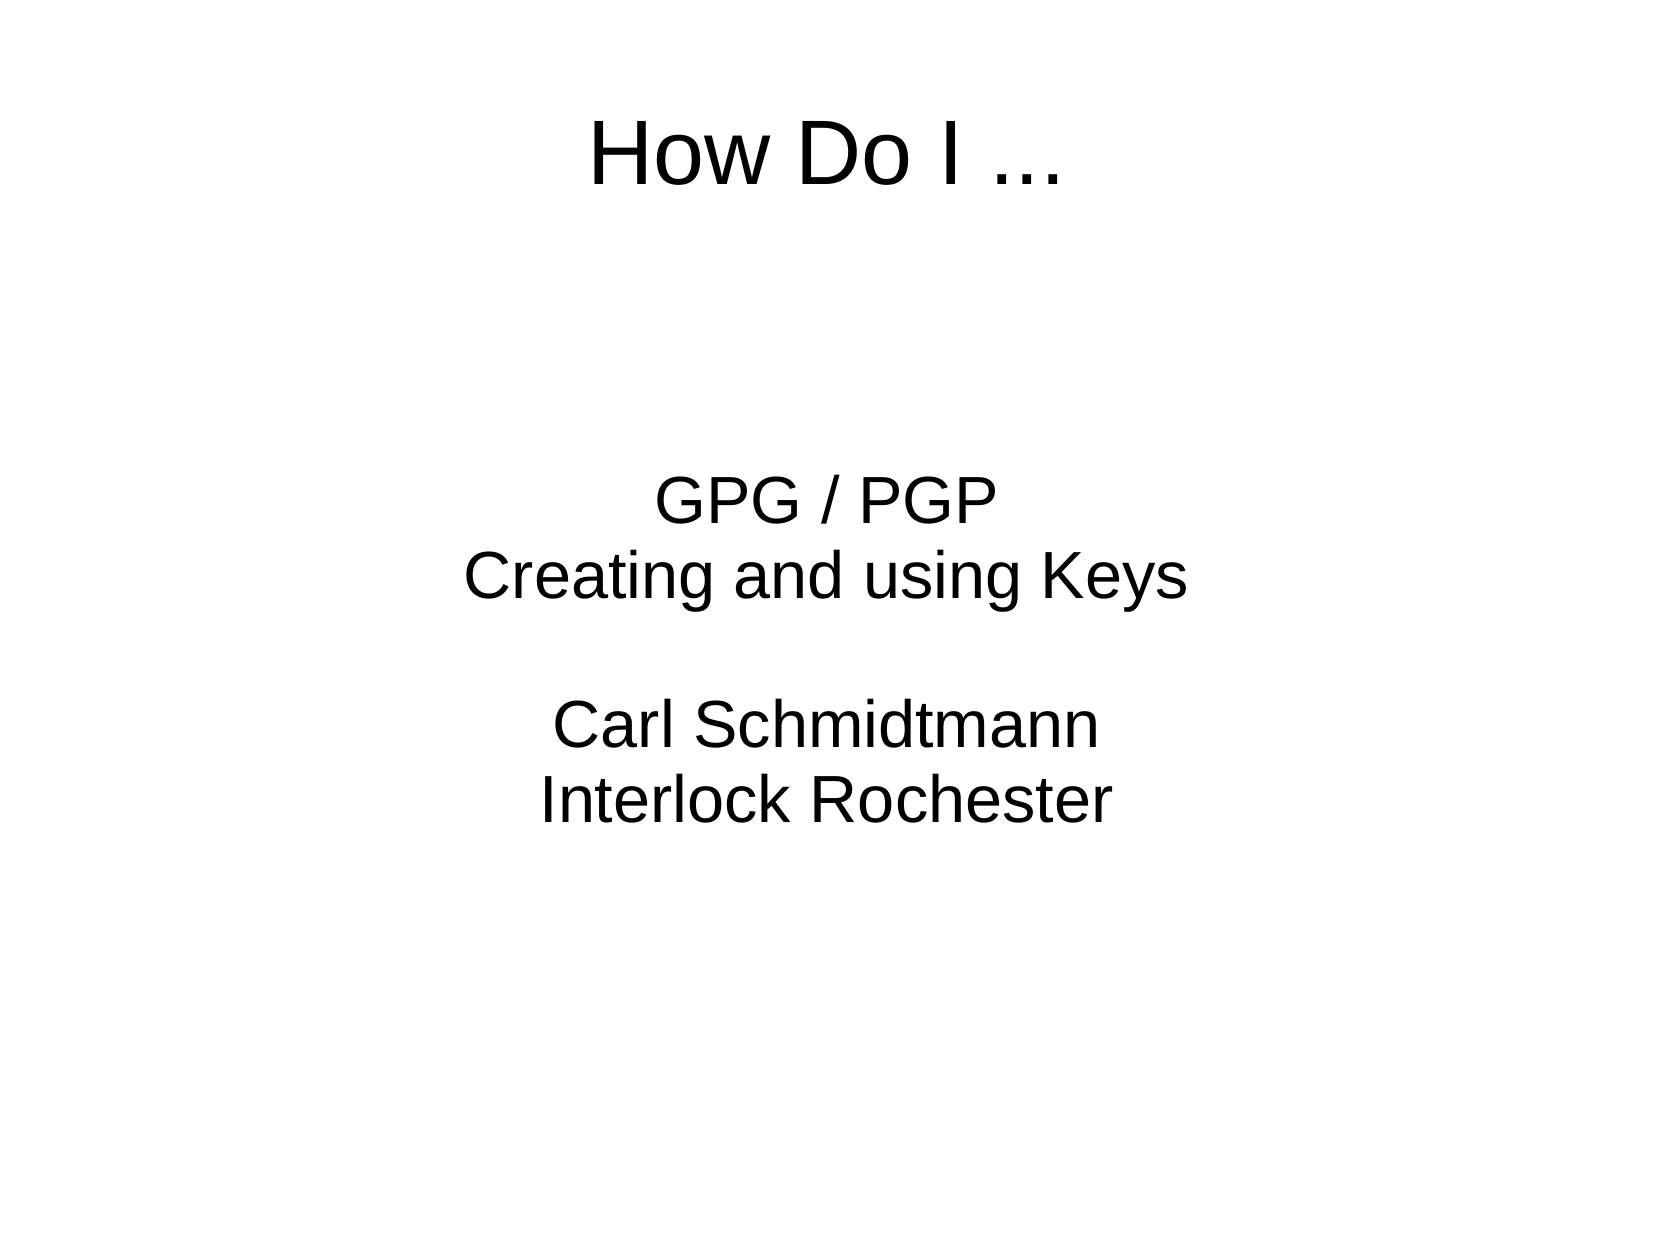

# How Do I ...
GPG / PGP
Creating and using Keys
Carl Schmidtmann
Interlock Rochester